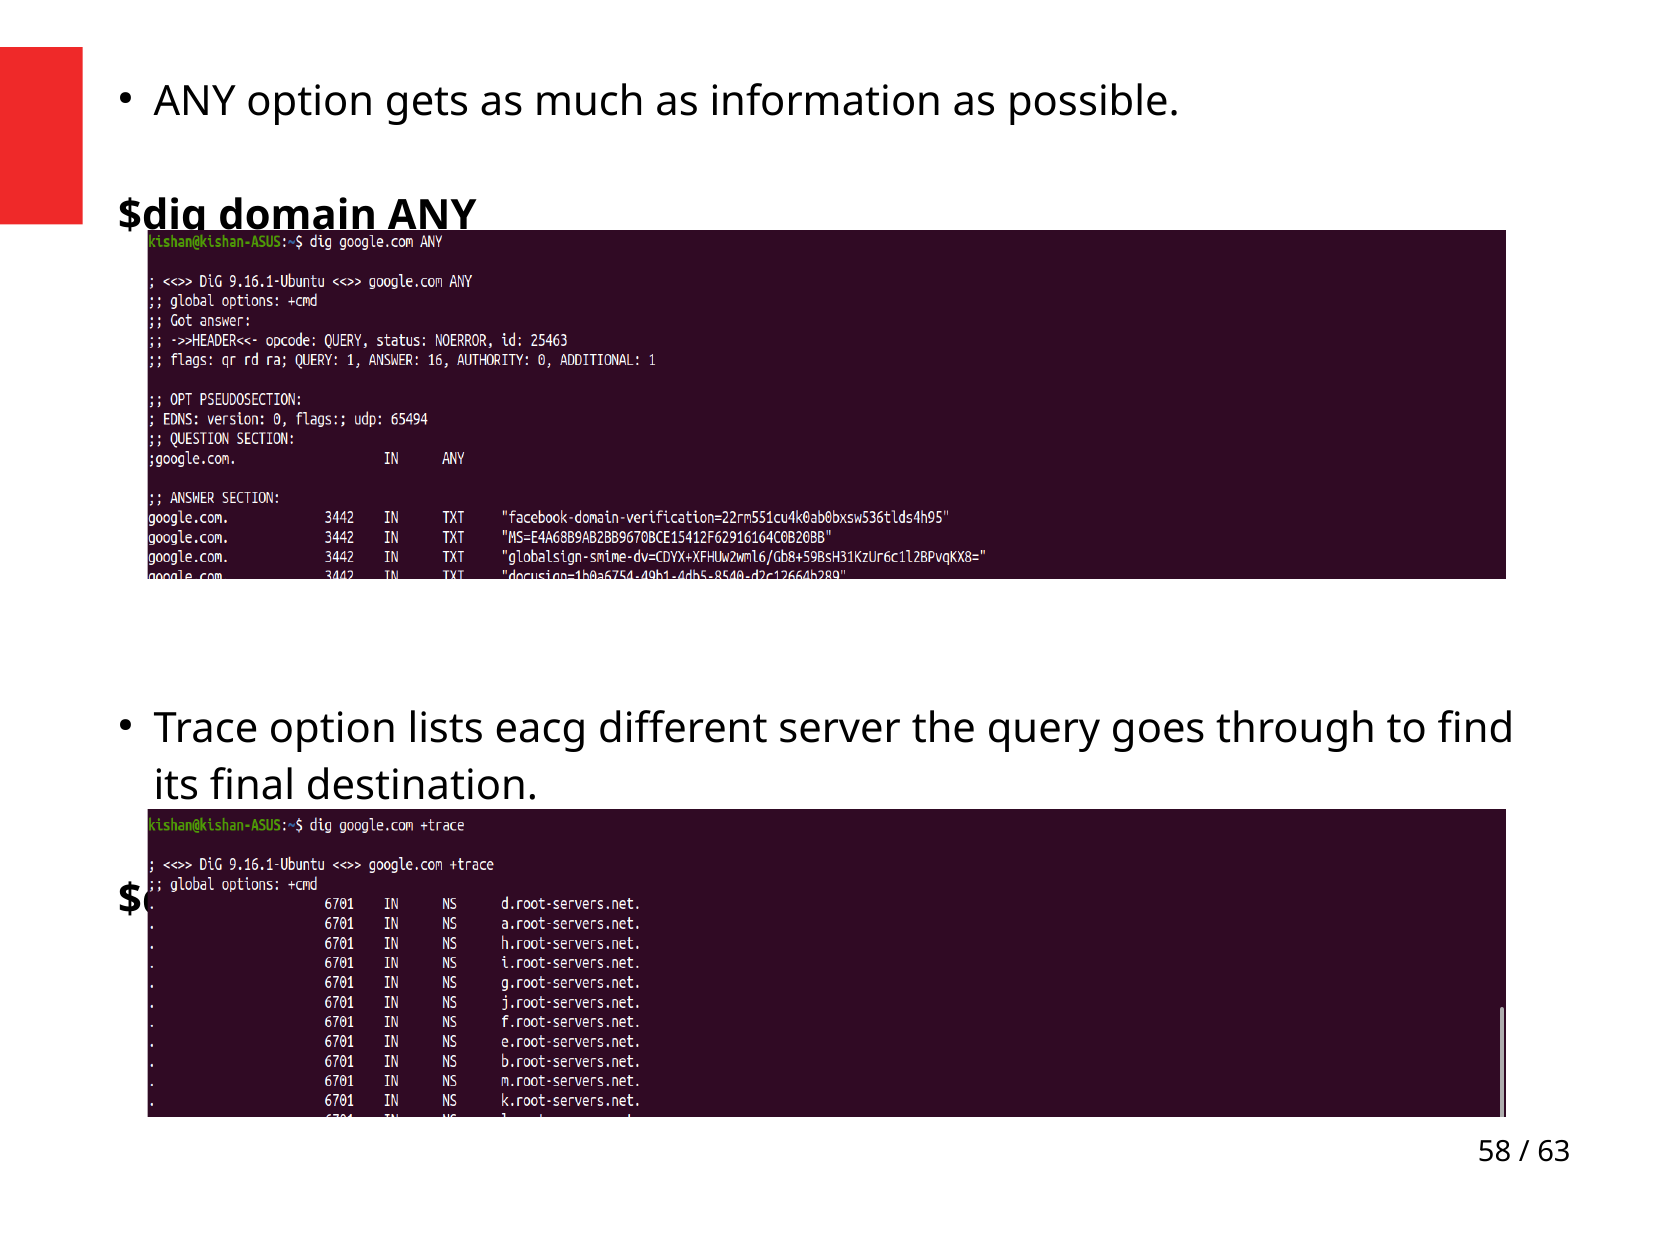

# ANY option gets as much as information as possible.
$dig domain ANY
Trace option lists eacg different server the query goes through to find its final destination.
$dig domain +trace
58